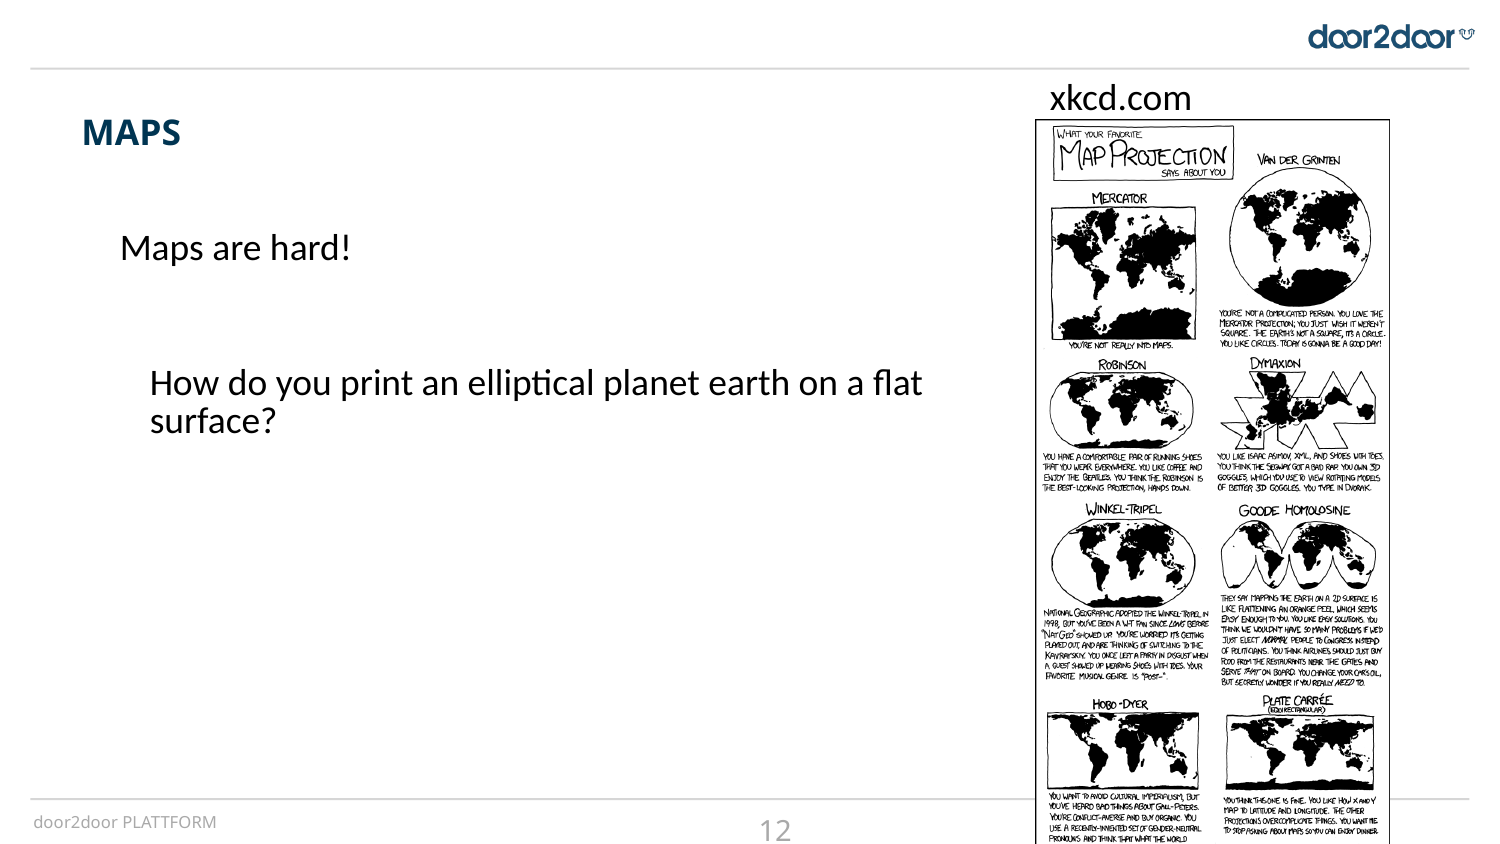

xkcd.com
# MAPS
Maps are hard!
How do you print an elliptical planet earth on a flat surface?